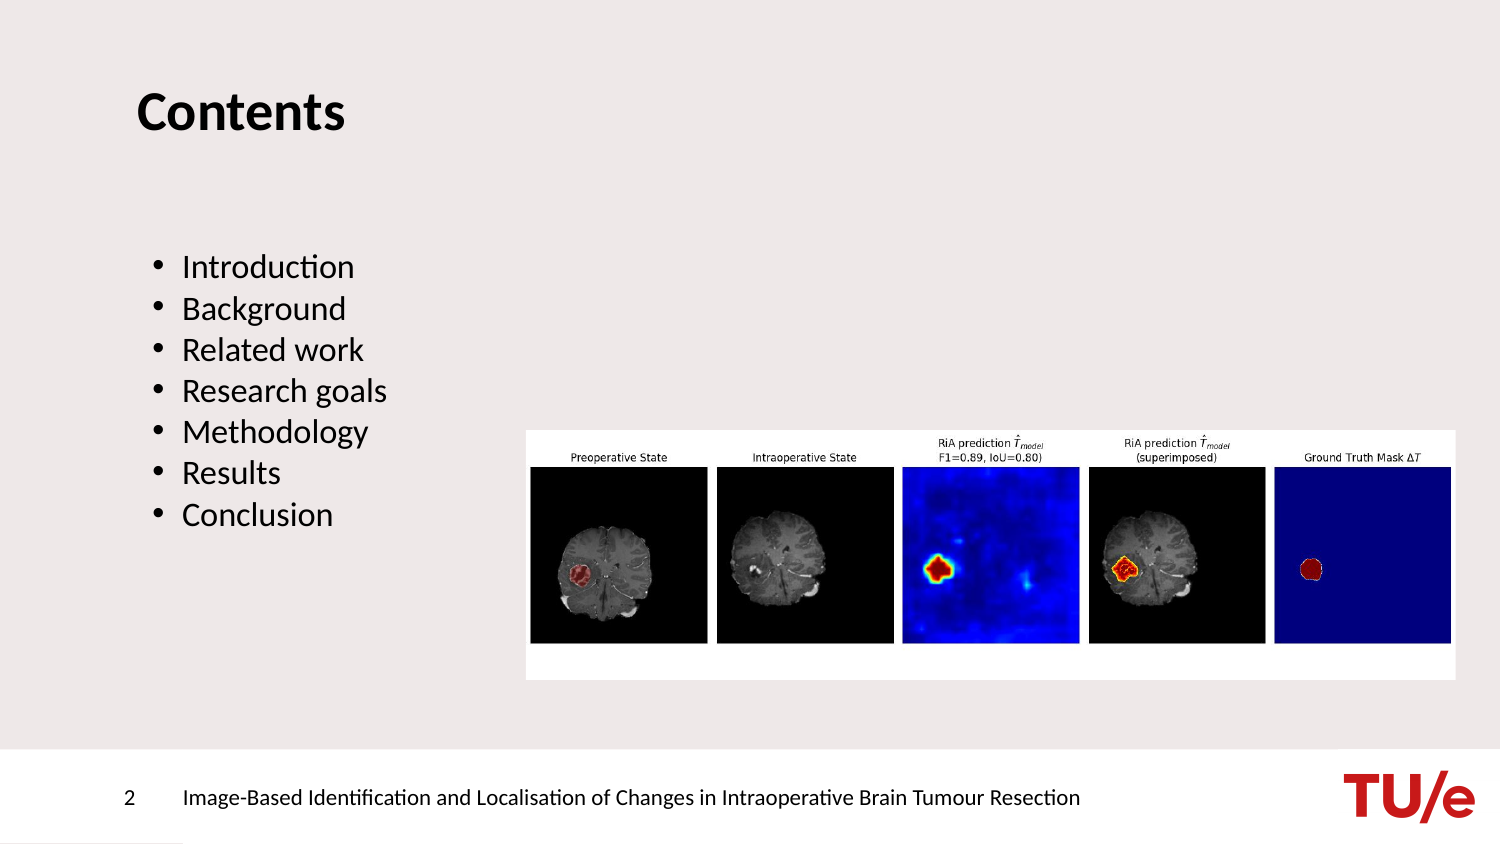

# Contents
Introduction
Background
Related work
Research goals
Methodology
Results
Conclusion
2
Image-Based Identification and Localisation of Changes in Intraoperative Brain Tumour Resection